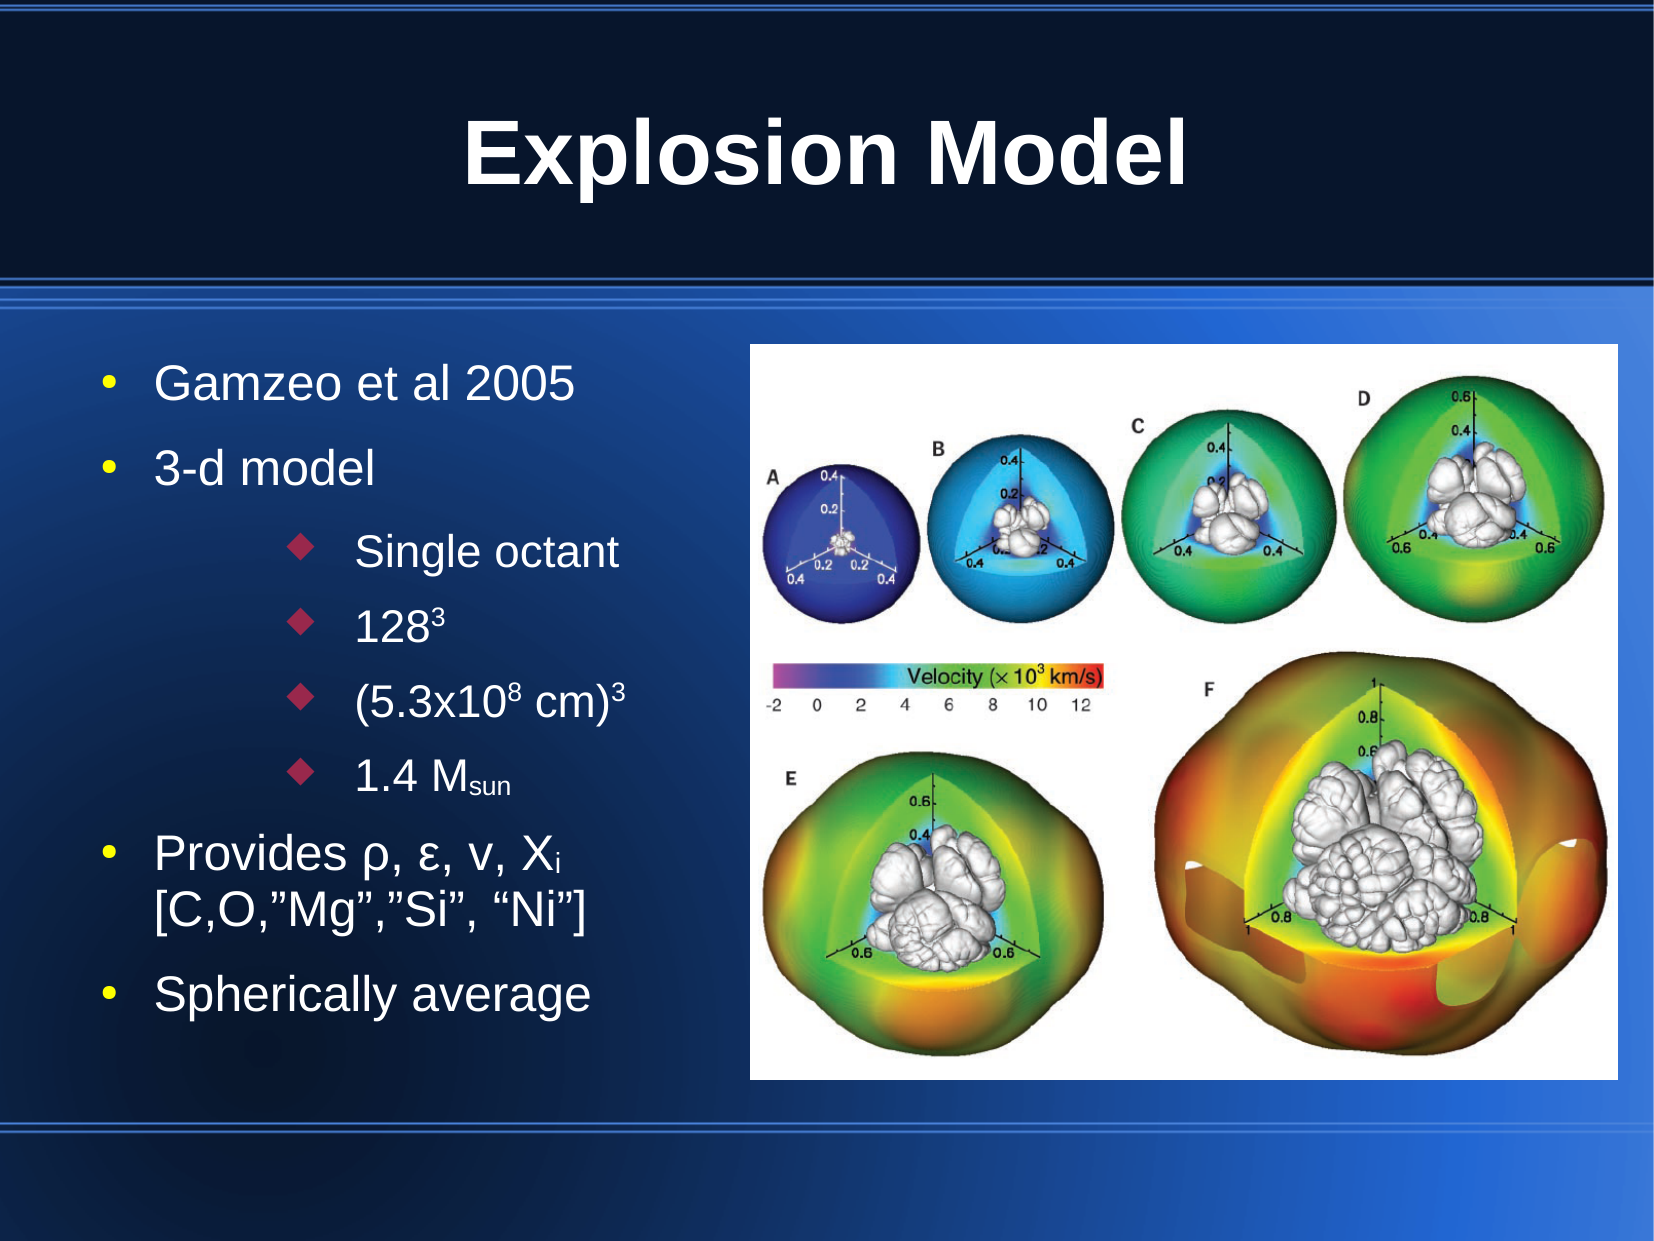

# Explosion Model
Gamzeo et al 2005
3-d model
Single octant
1283
(5.3x108 cm)3
1.4 Msun
Provides ρ, ε, v, Xi [C,O,”Mg”,”Si”, “Ni”]
Spherically average